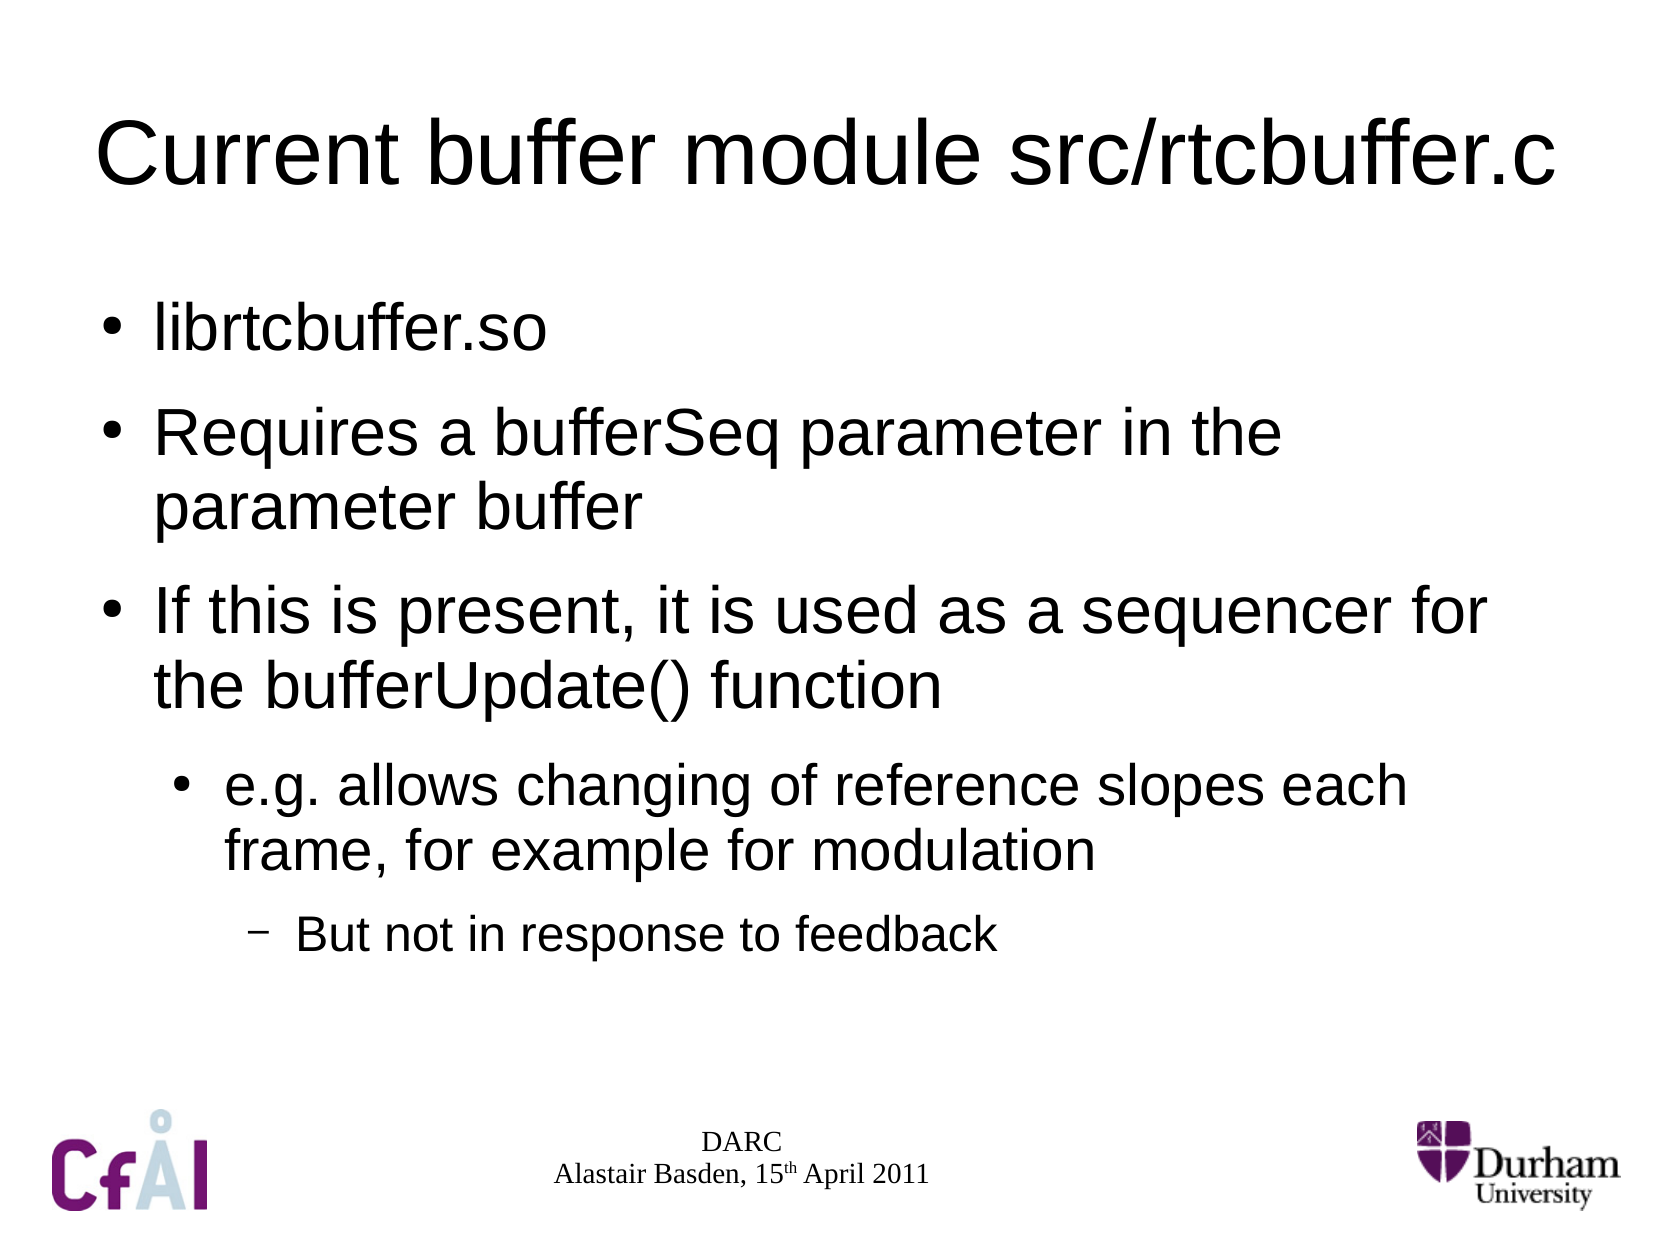

# Current buffer module src/rtcbuffer.c
librtcbuffer.so
Requires a bufferSeq parameter in the parameter buffer
If this is present, it is used as a sequencer for the bufferUpdate() function
e.g. allows changing of reference slopes each frame, for example for modulation
But not in response to feedback